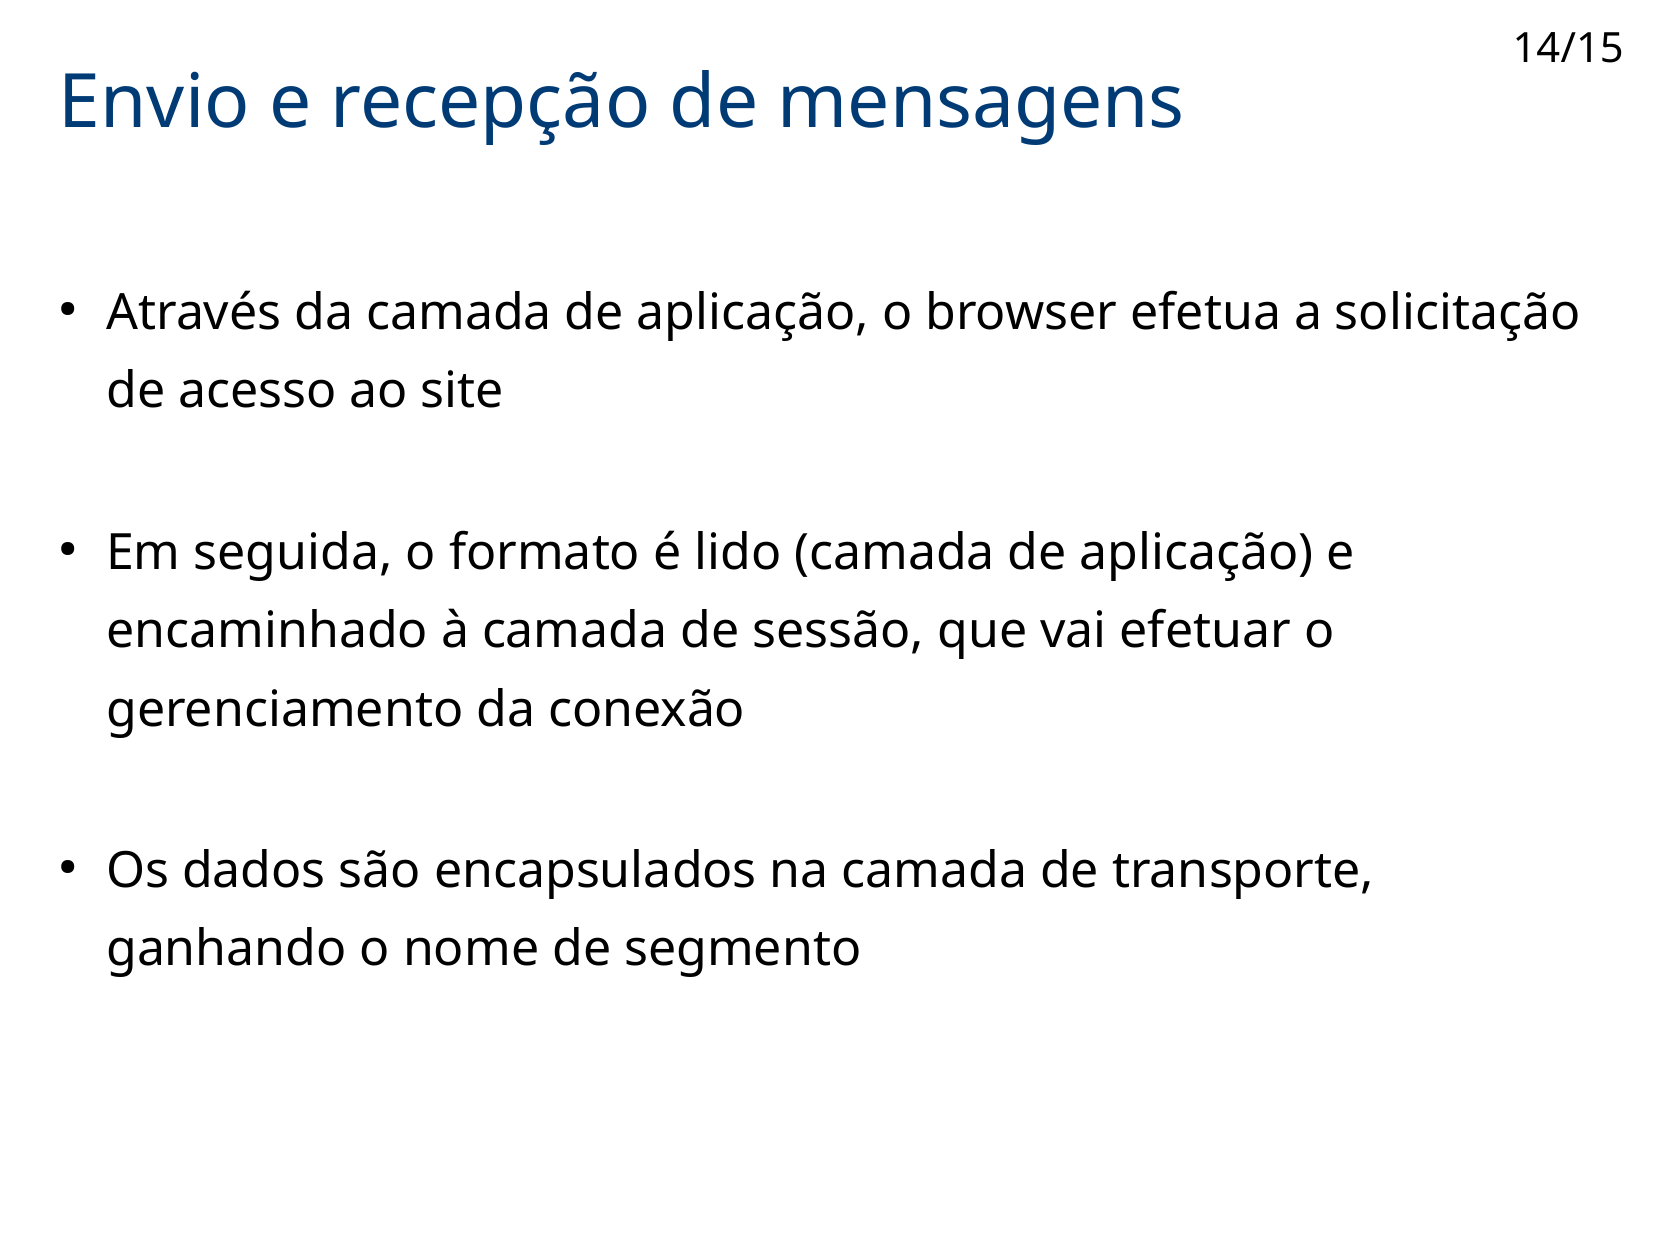

14
# Envio e recepção de mensagens
Através da camada de aplicação, o browser efetua a solicitação de acesso ao site
Em seguida, o formato é lido (camada de aplicação) e encaminhado à camada de sessão, que vai efetuar o gerenciamento da conexão
Os dados são encapsulados na camada de transporte, ganhando o nome de segmento